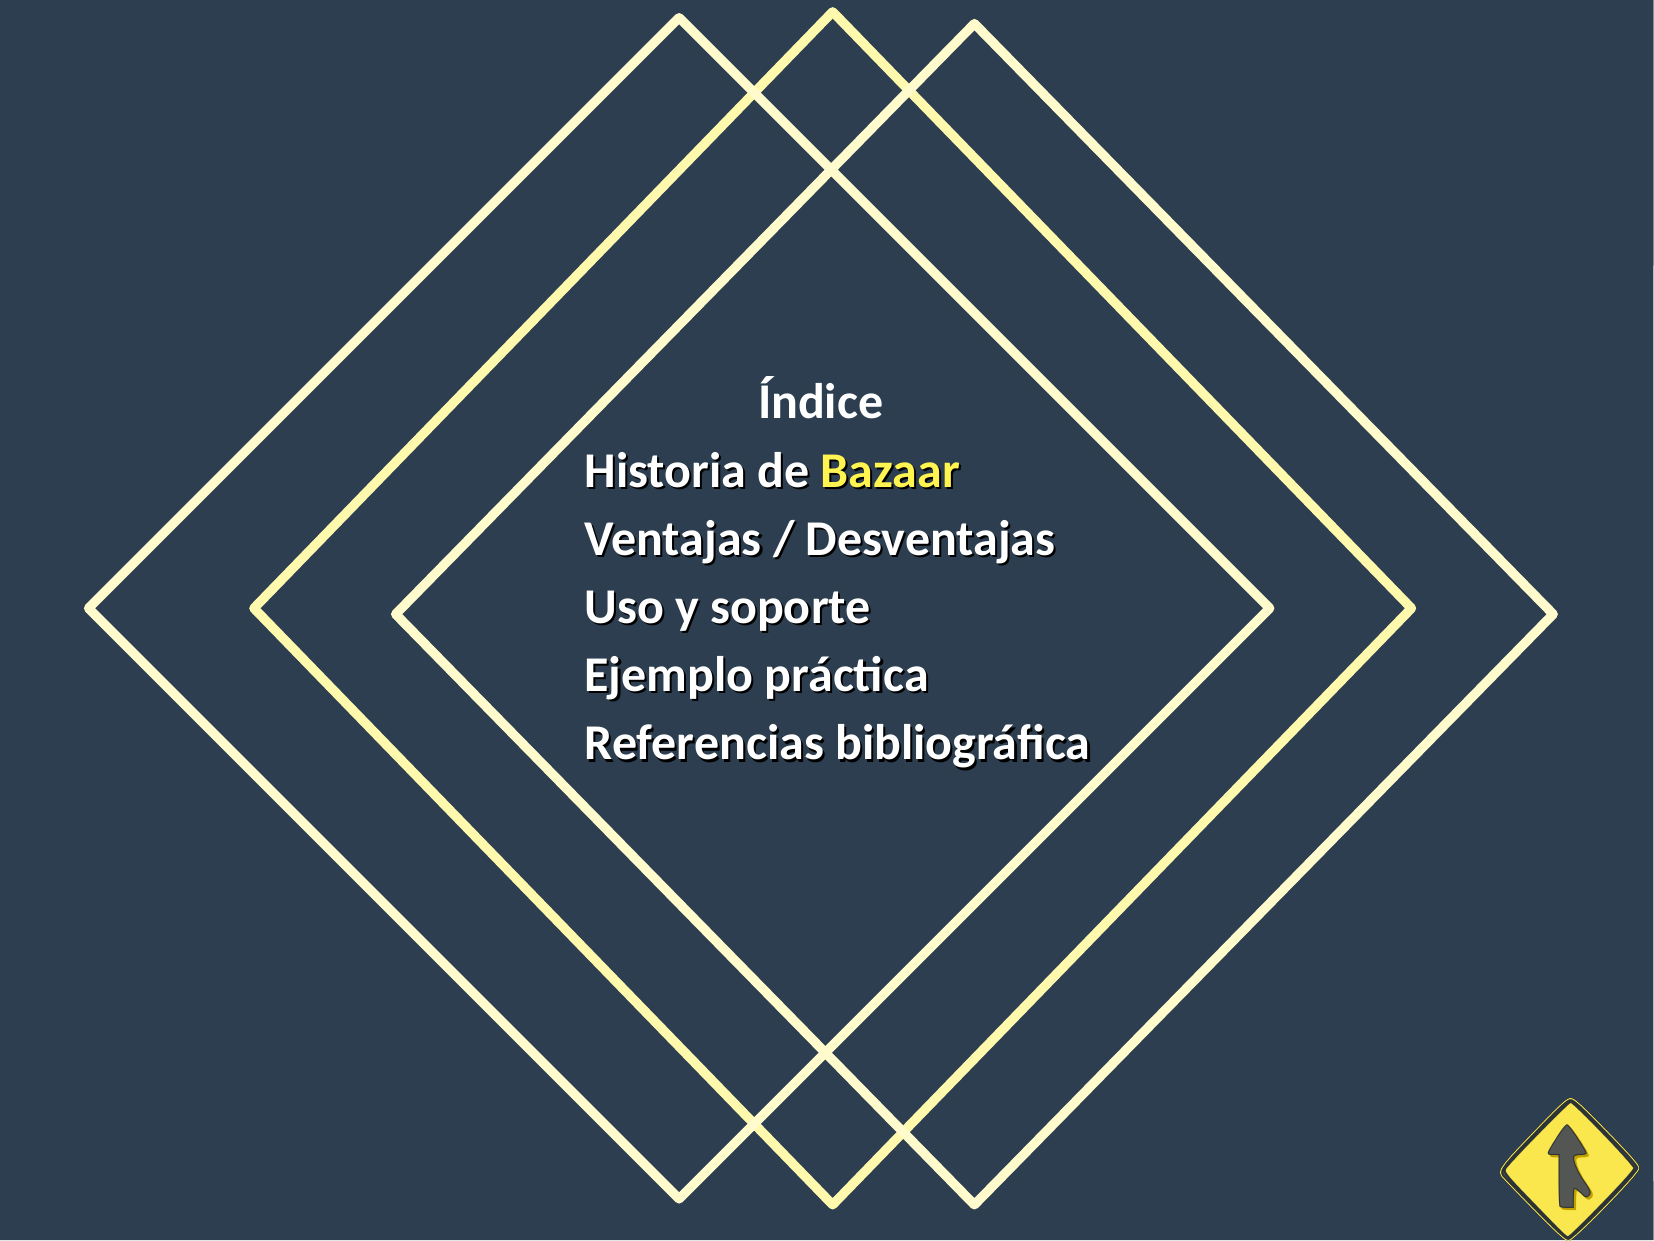

# Índice
Historia de Bazaar
Ventajas / Desventajas
Uso y soporte
Ejemplo práctica
Referencias bibliográfica